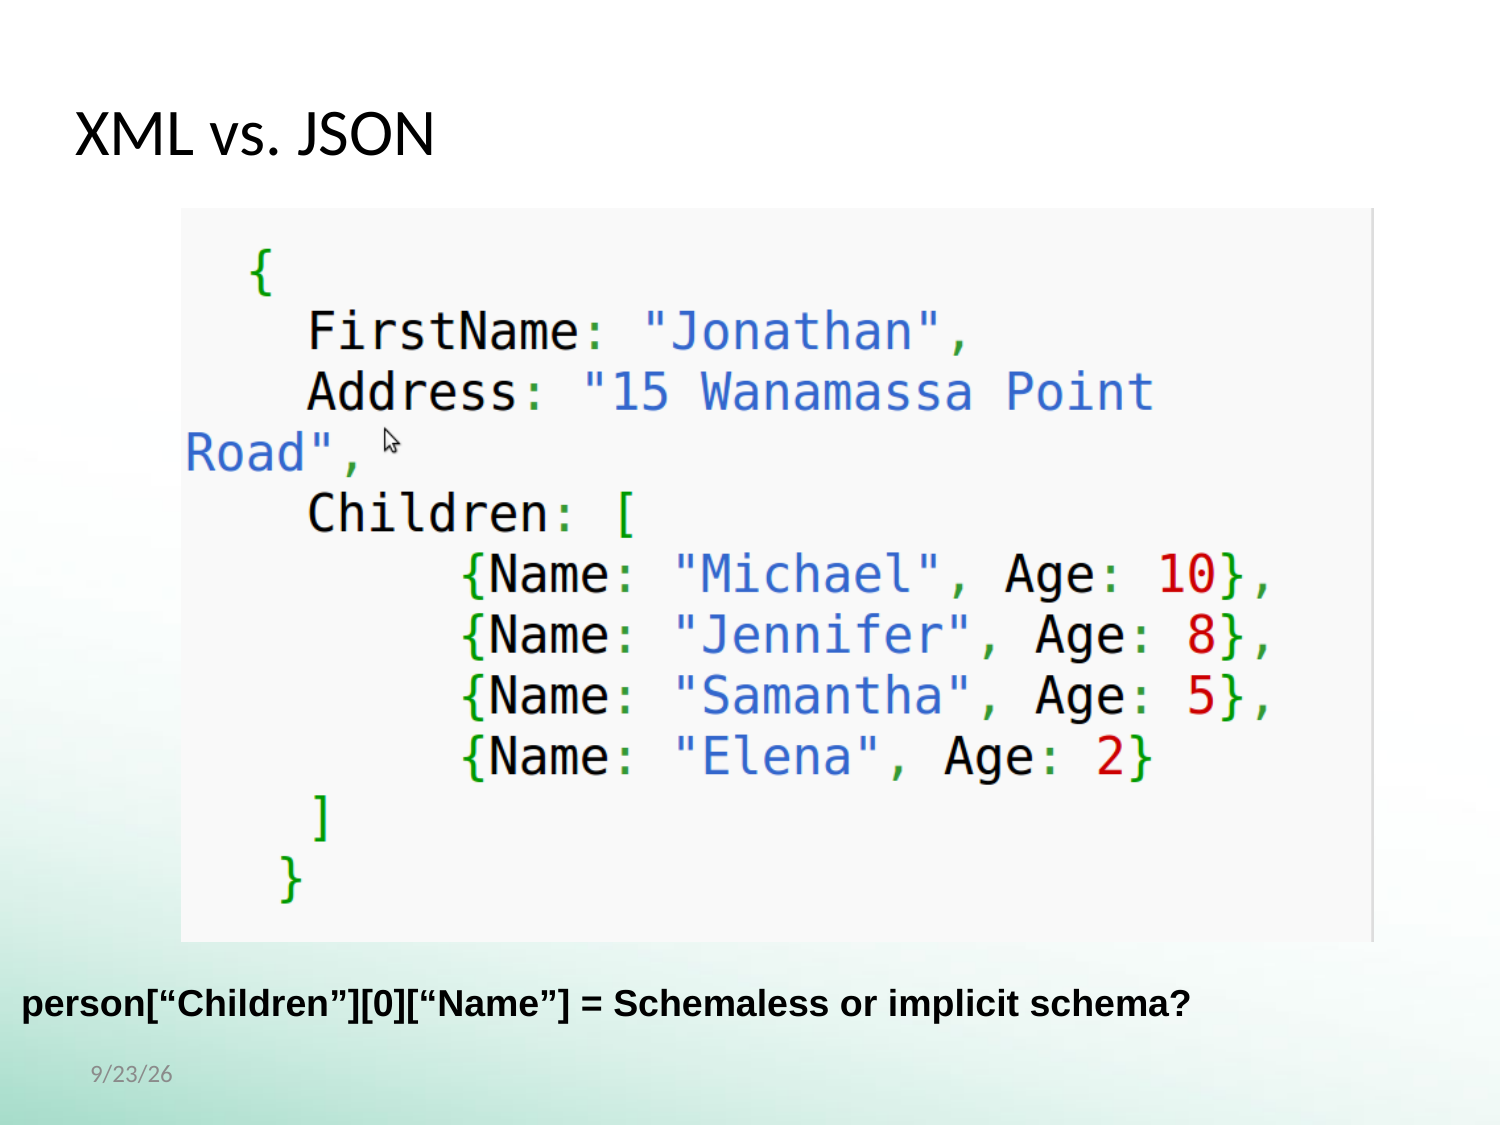

# XML vs. JSON
person[“Children”][0][“Name”] = Schemaless or implicit schema?